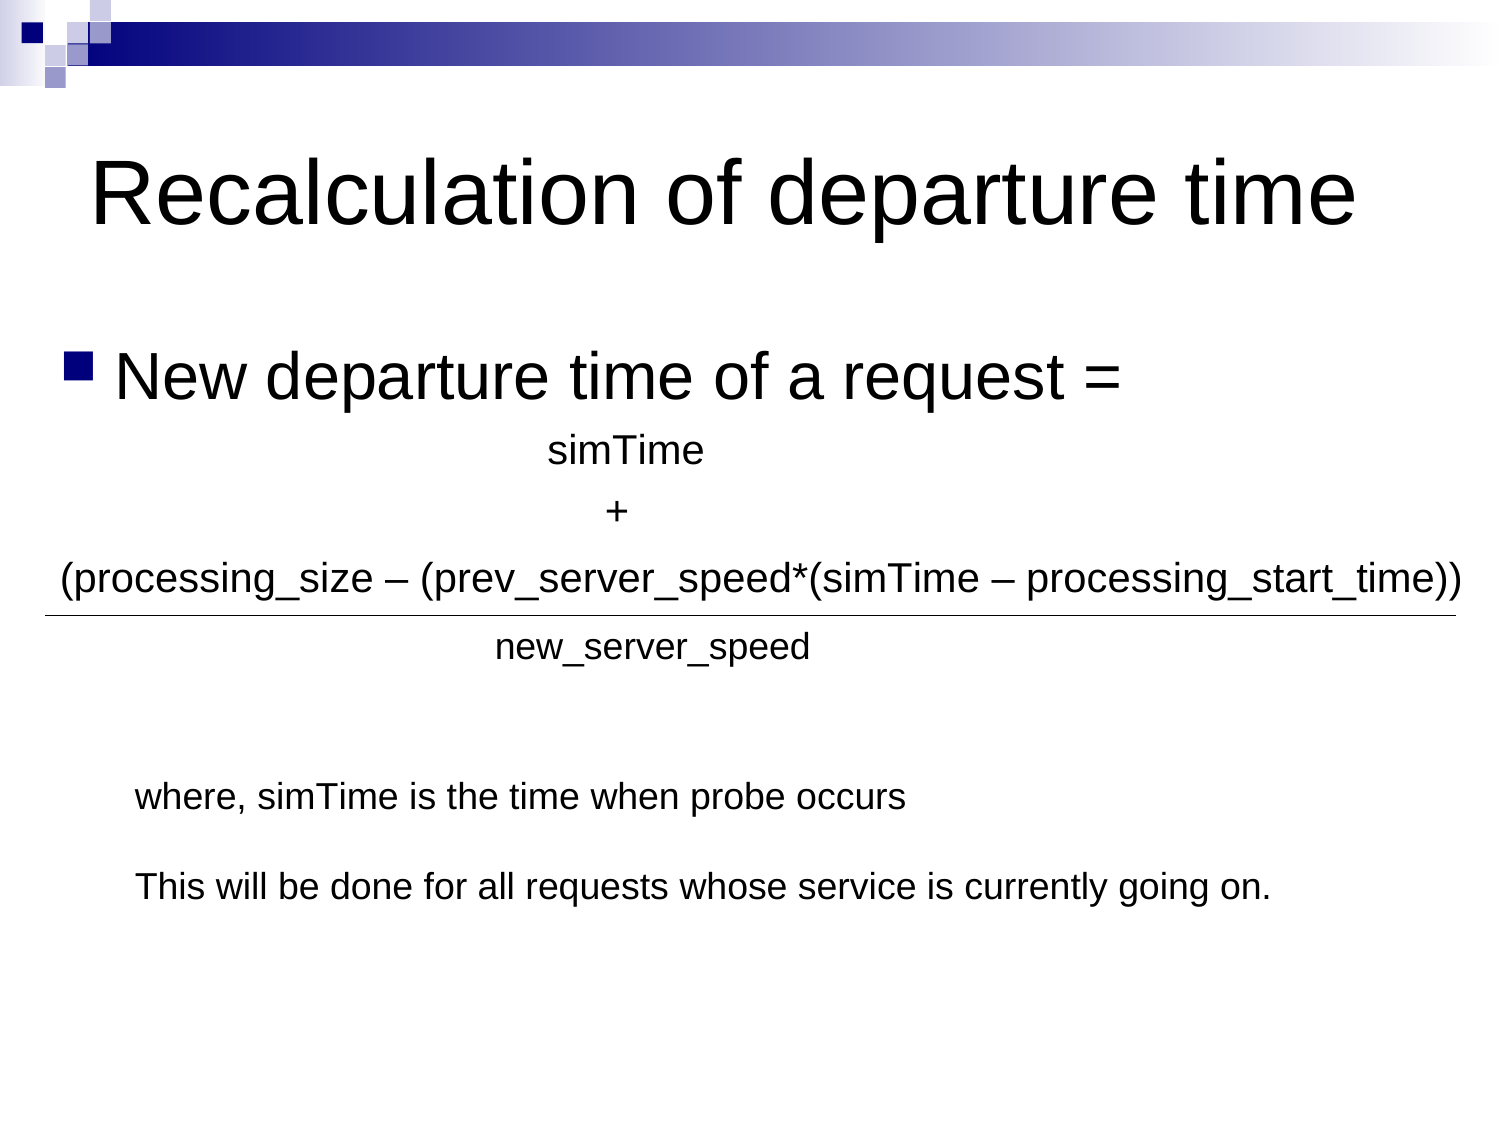

# Recalculation of departure time
New departure time of a request =
simTime
 +
(processing_size – (prev_server_speed*(simTime – processing_start_time))
new_server_speed
where, simTime is the time when probe occurs
This will be done for all requests whose service is currently going on.